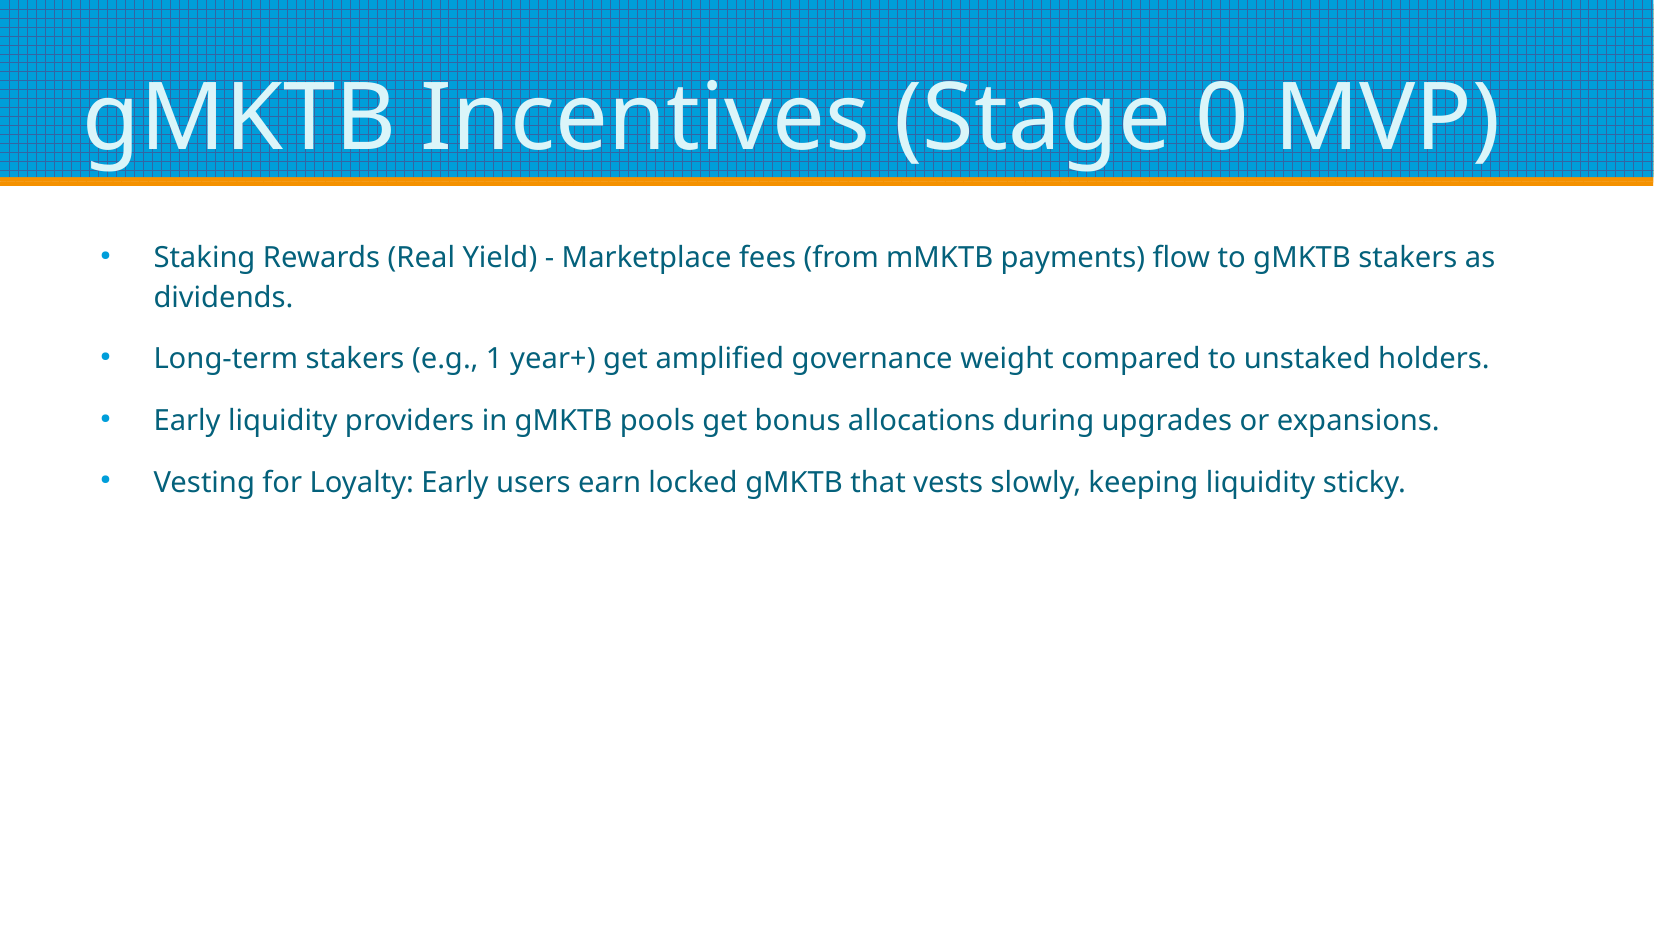

# gMKTB Incentives (Stage 0 MVP)
Staking Rewards (Real Yield) - Marketplace fees (from mMKTB payments) flow to gMKTB stakers as dividends.
Long-term stakers (e.g., 1 year+) get amplified governance weight compared to unstaked holders.
Early liquidity providers in gMKTB pools get bonus allocations during upgrades or expansions.
Vesting for Loyalty: Early users earn locked gMKTB that vests slowly, keeping liquidity sticky.